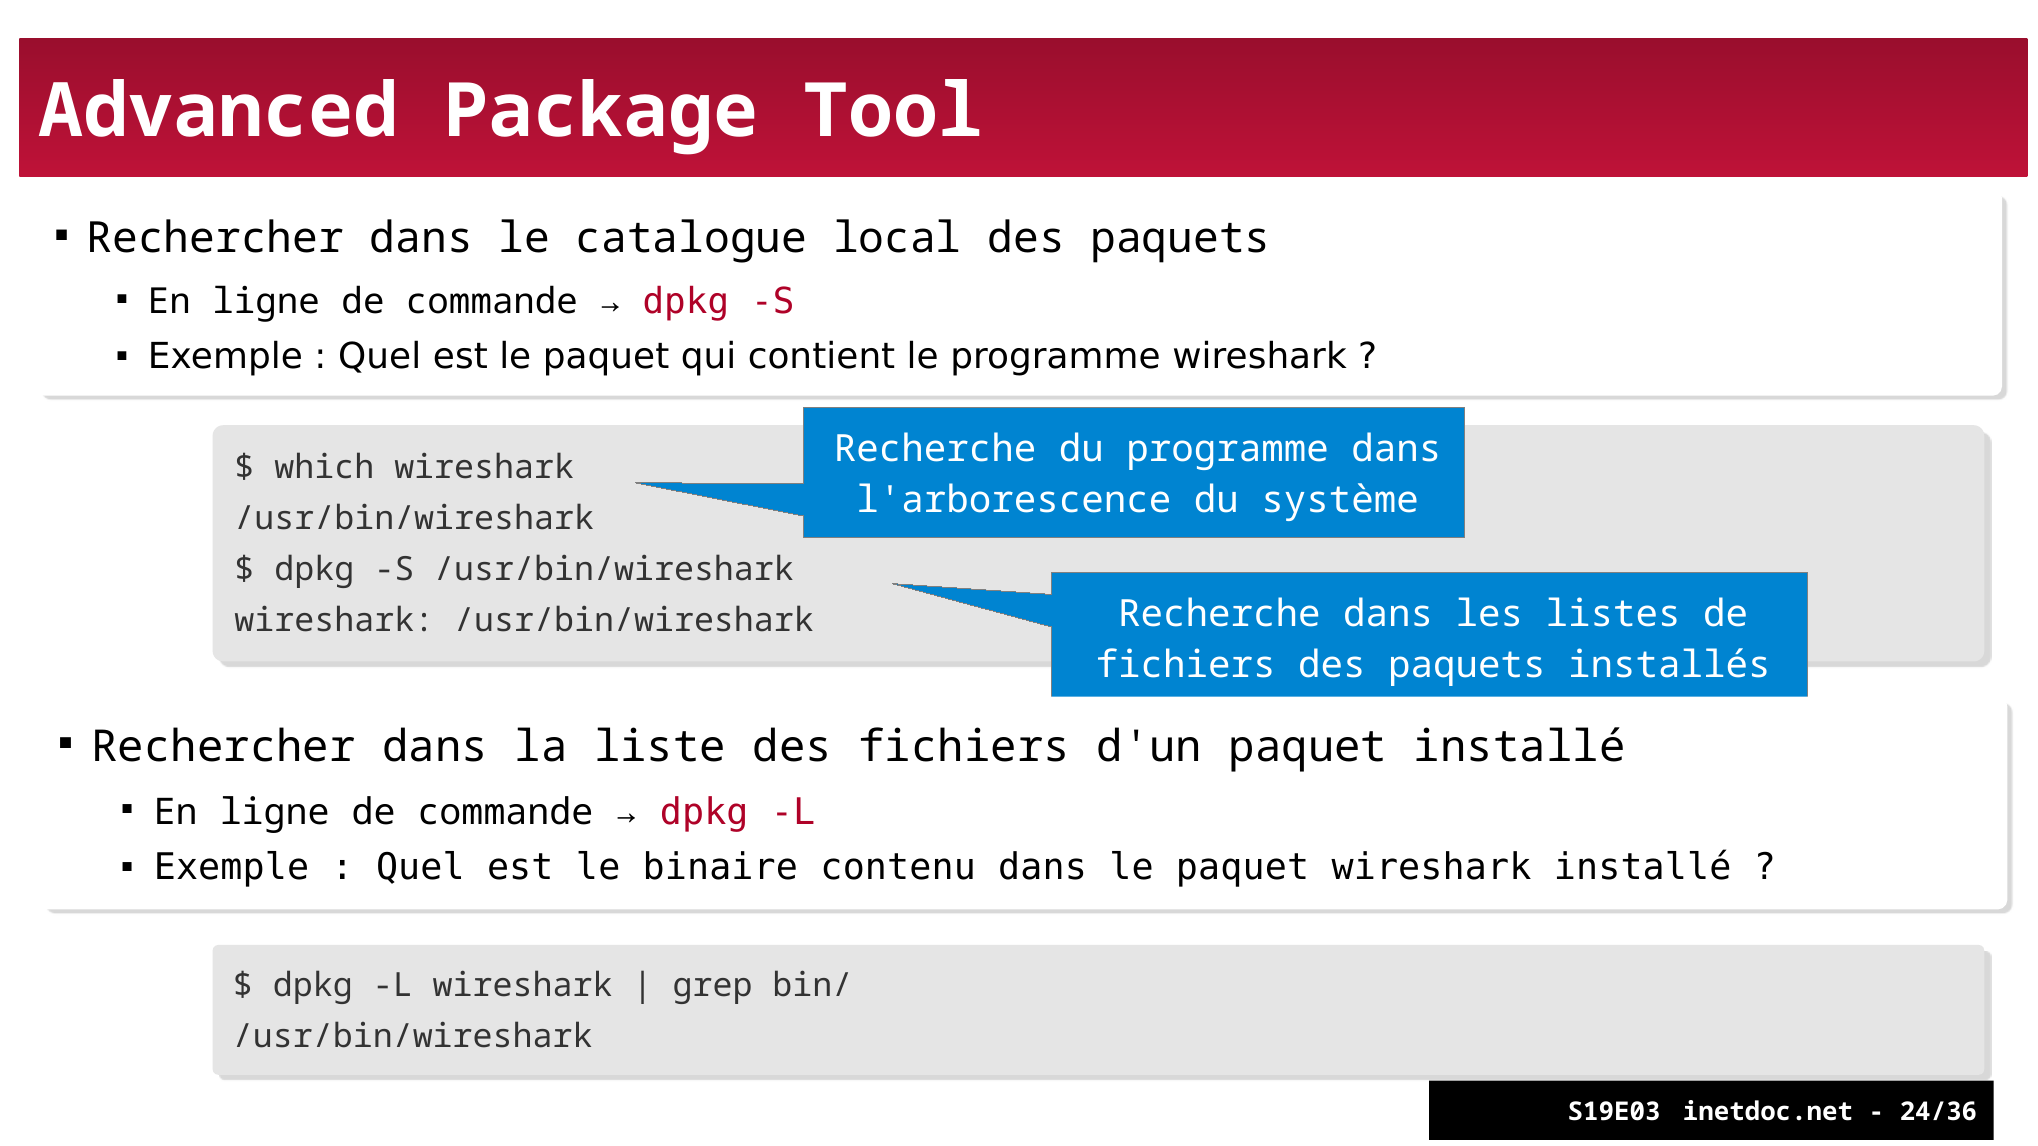

Advanced Package Tool
Rechercher dans le catalogue local des paquets
En ligne de commande → dpkg -S
Exemple : Quel est le paquet qui contient le programme wireshark ?
Recherche du programme dans l'arborescence du système
$ which wireshark
/usr/bin/wireshark
$ dpkg -S /usr/bin/wireshark
wireshark: /usr/bin/wireshark
Recherche dans les listes de fichiers des paquets installés
Rechercher dans la liste des fichiers d'un paquet installé
En ligne de commande → dpkg -L
Exemple : Quel est le binaire contenu dans le paquet wireshark installé ?
$ dpkg -L wireshark | grep bin/
/usr/bin/wireshark
S19E03	inetdoc.net - /36